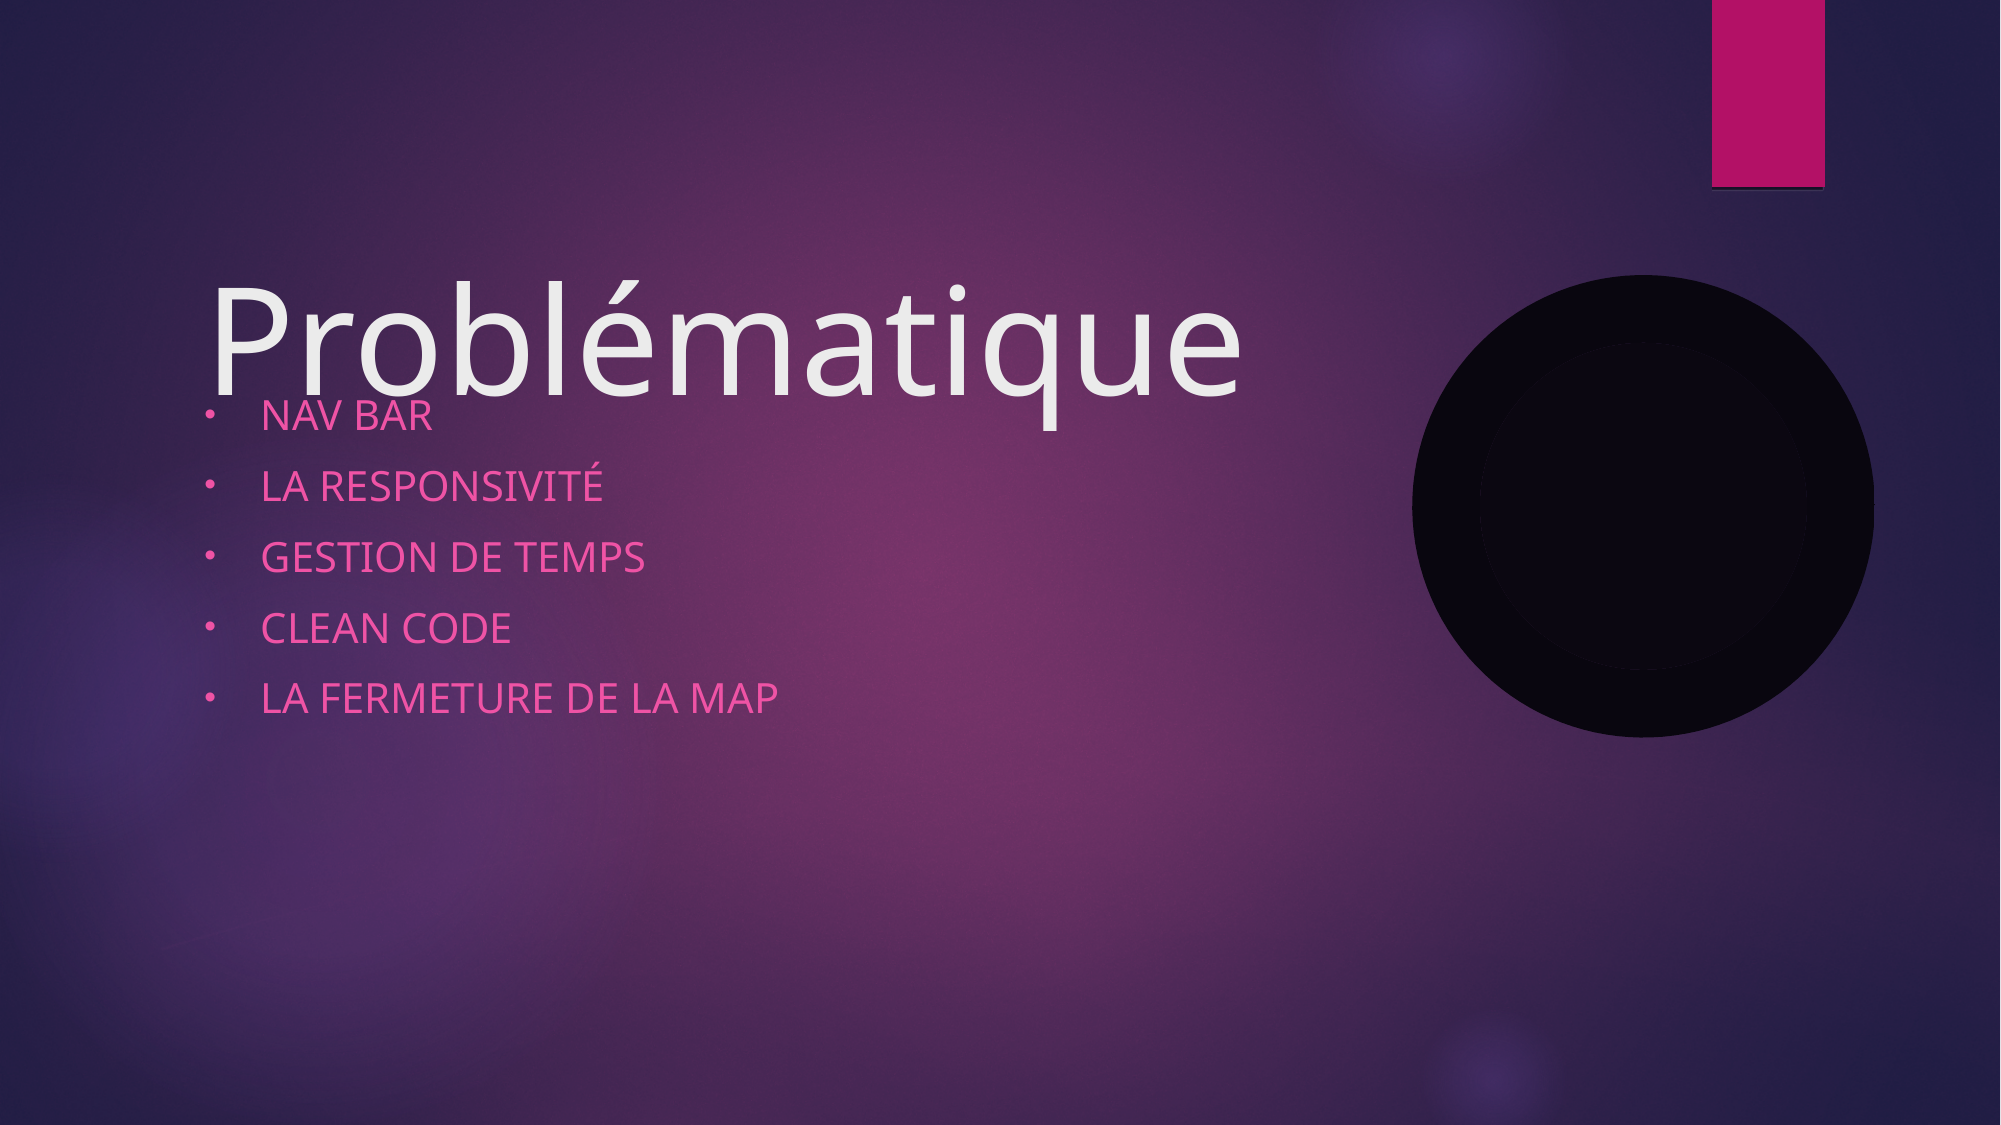

# Problématique
Nav bar
La responsivité
Gestion de temps
Clean code
La fermeture de la map